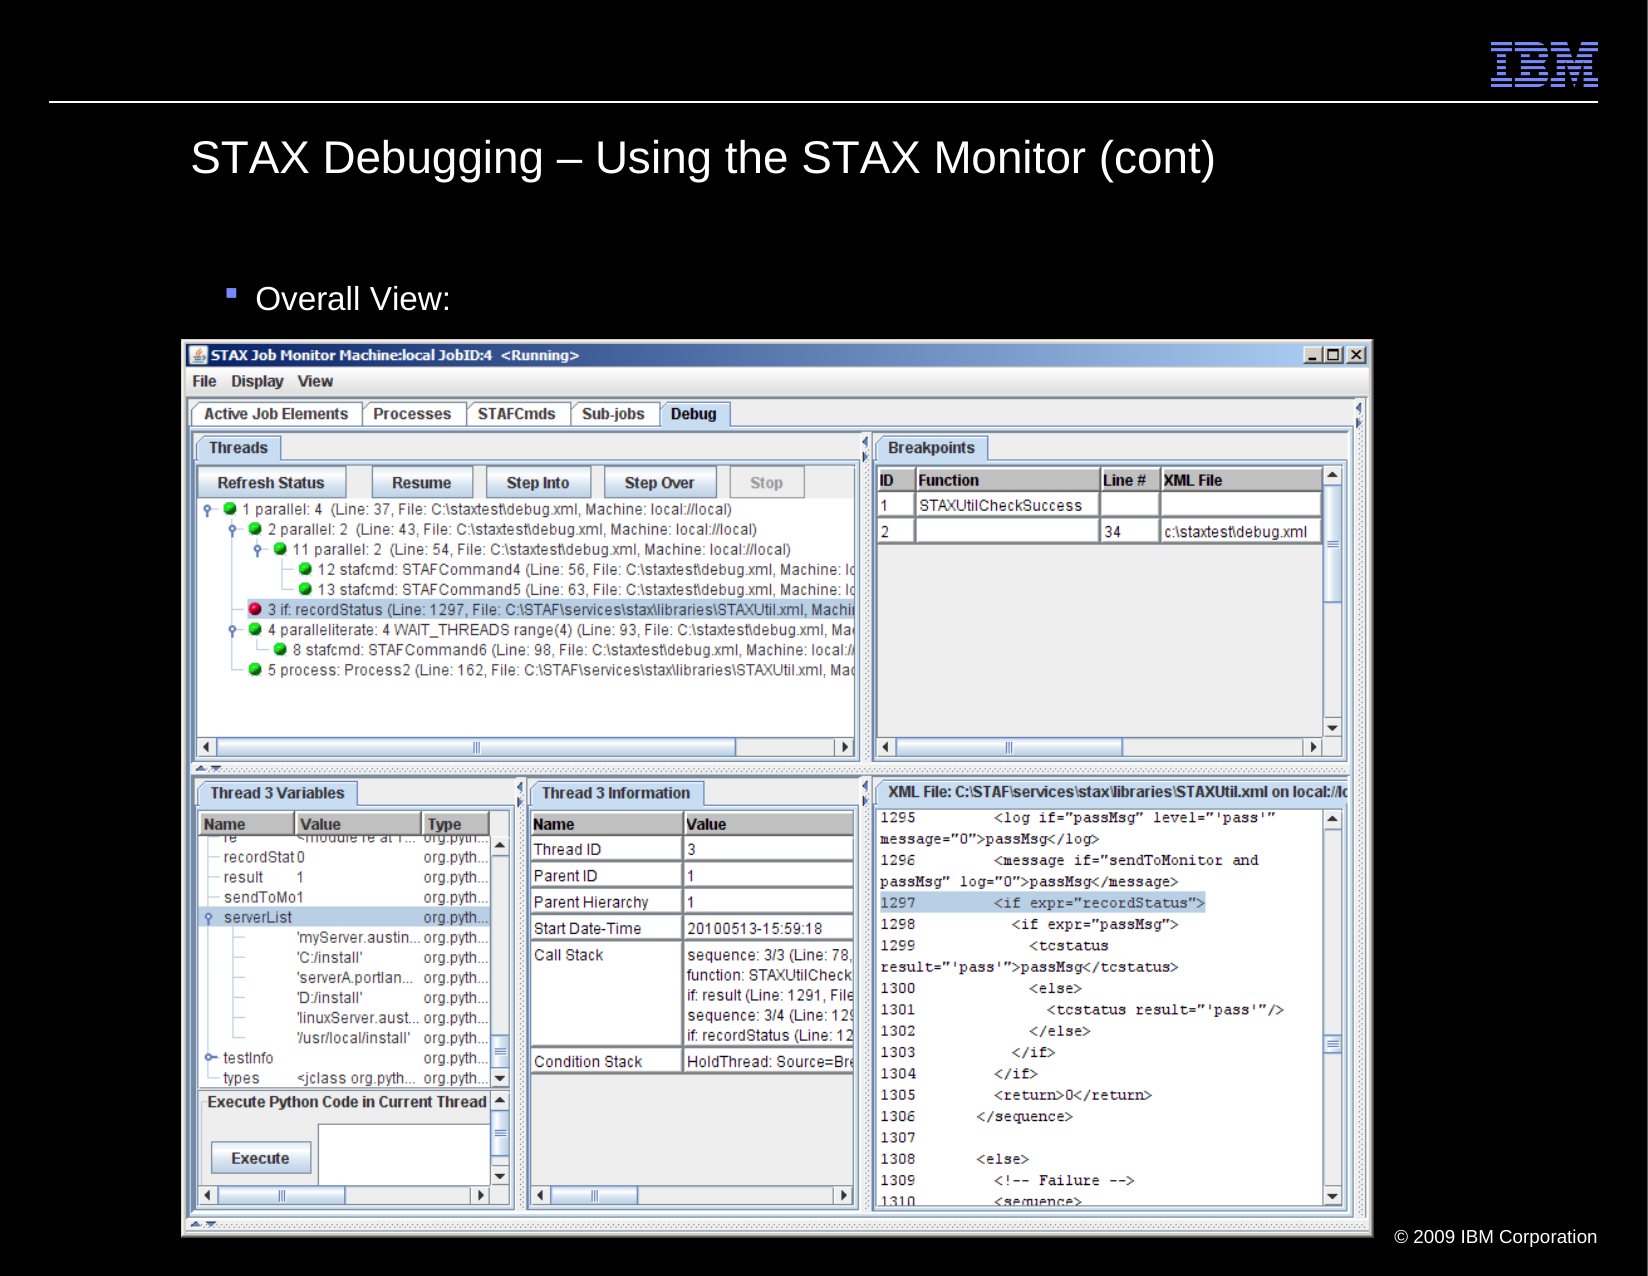

STAX Debugging – Using the STAX Monitor (cont)
# Overall View: